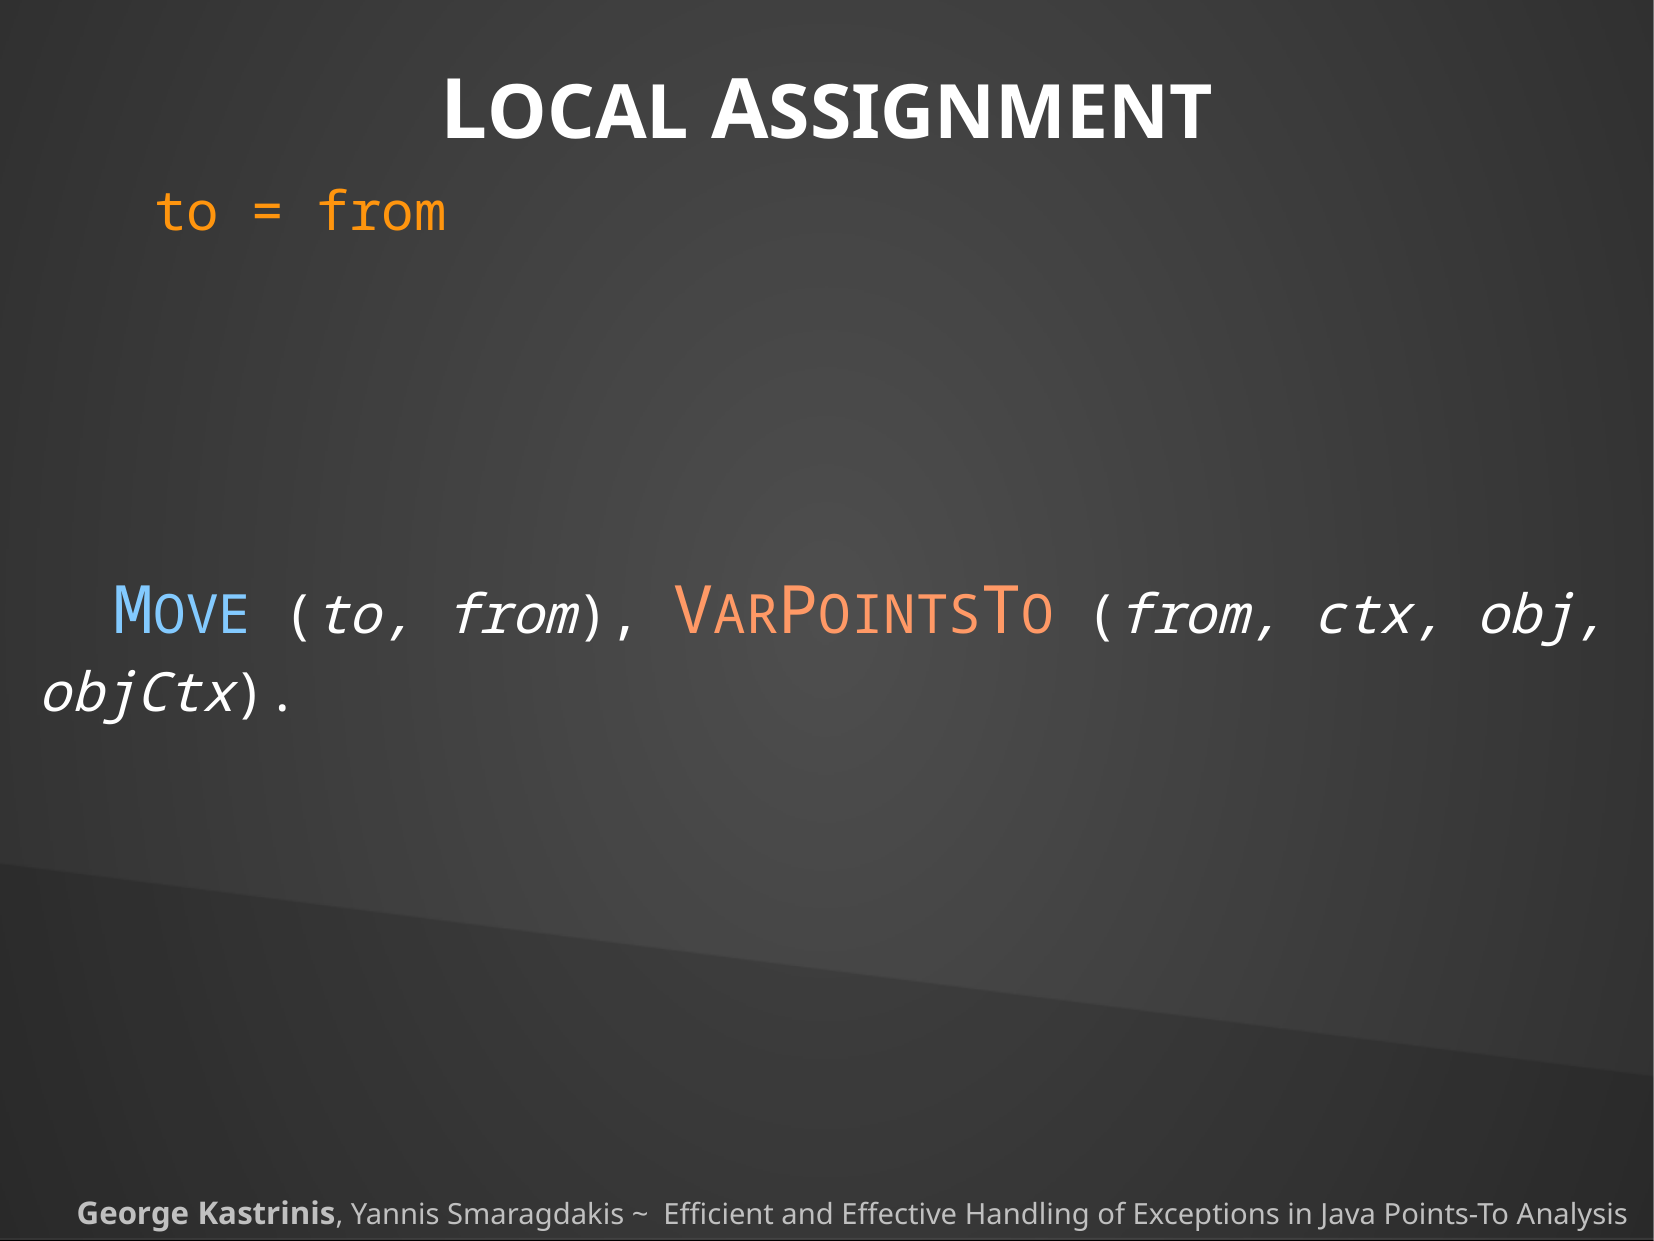

LOCAL ASSIGNMENT
to = from
	MOVE (to, from), VARPOINTSTO (from, ctx, obj, objCtx).